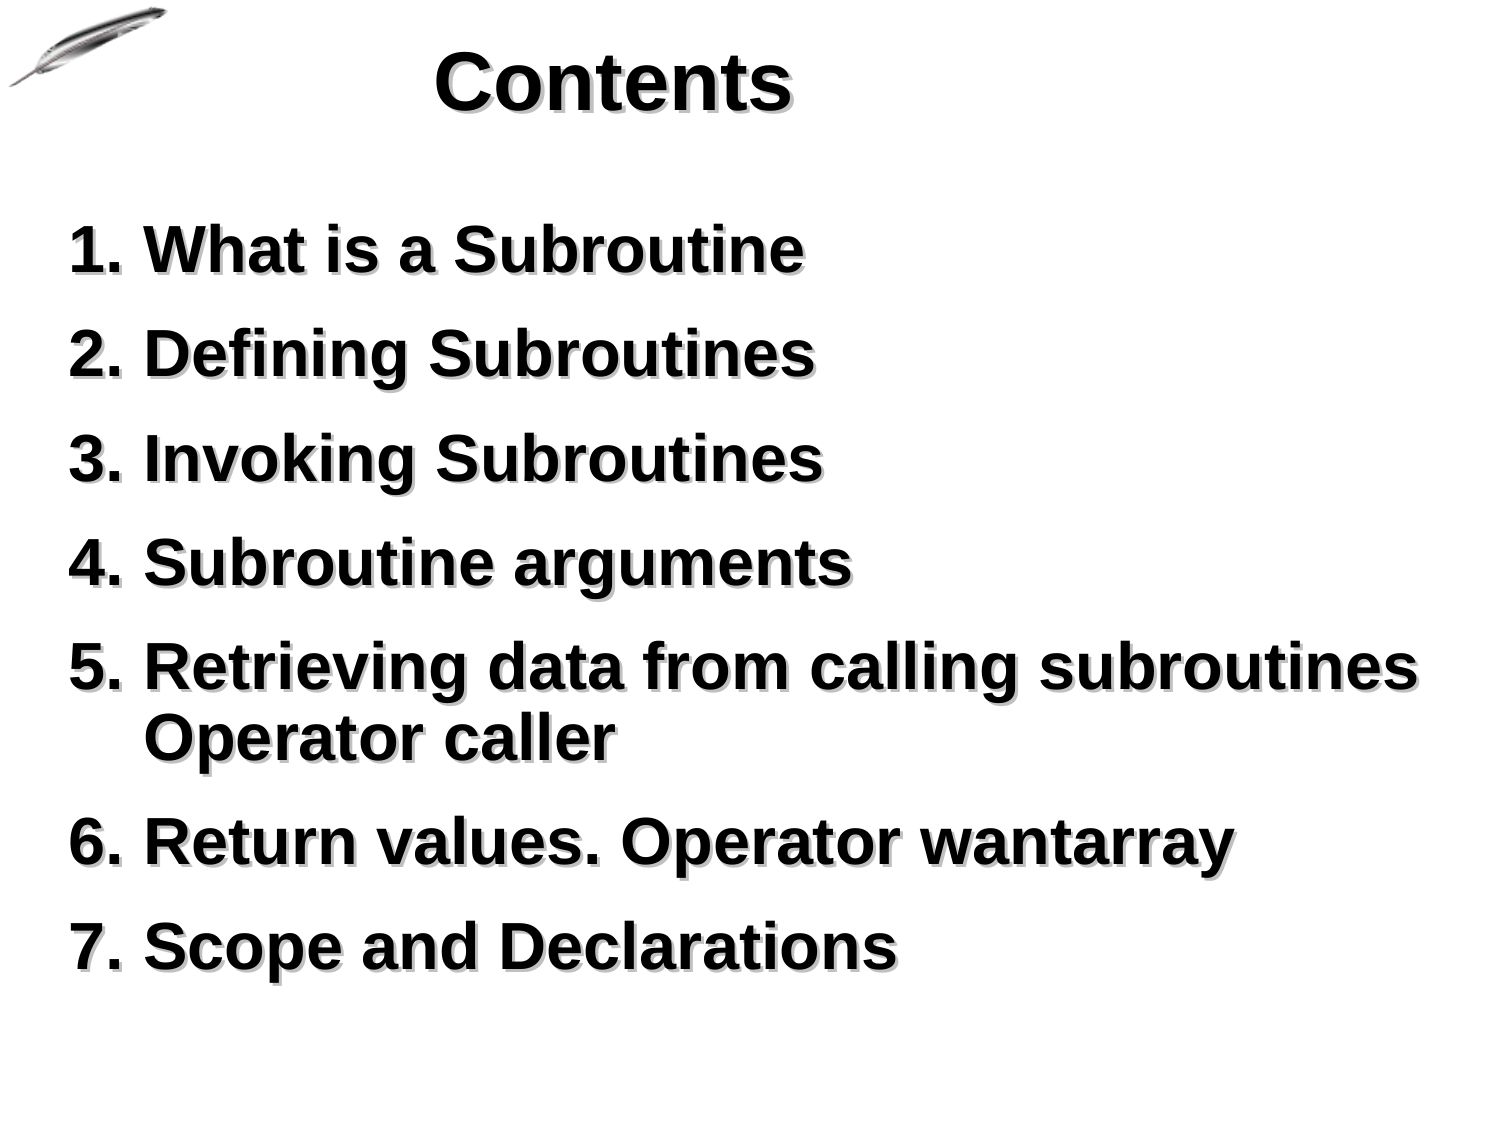

# Contents
What is a Subroutine
Defining Subroutines
Invoking Subroutines
Subroutine arguments
Retrieving data from calling subroutines
Operator caller
Return values. Operator wantarray
Scope and Declarations